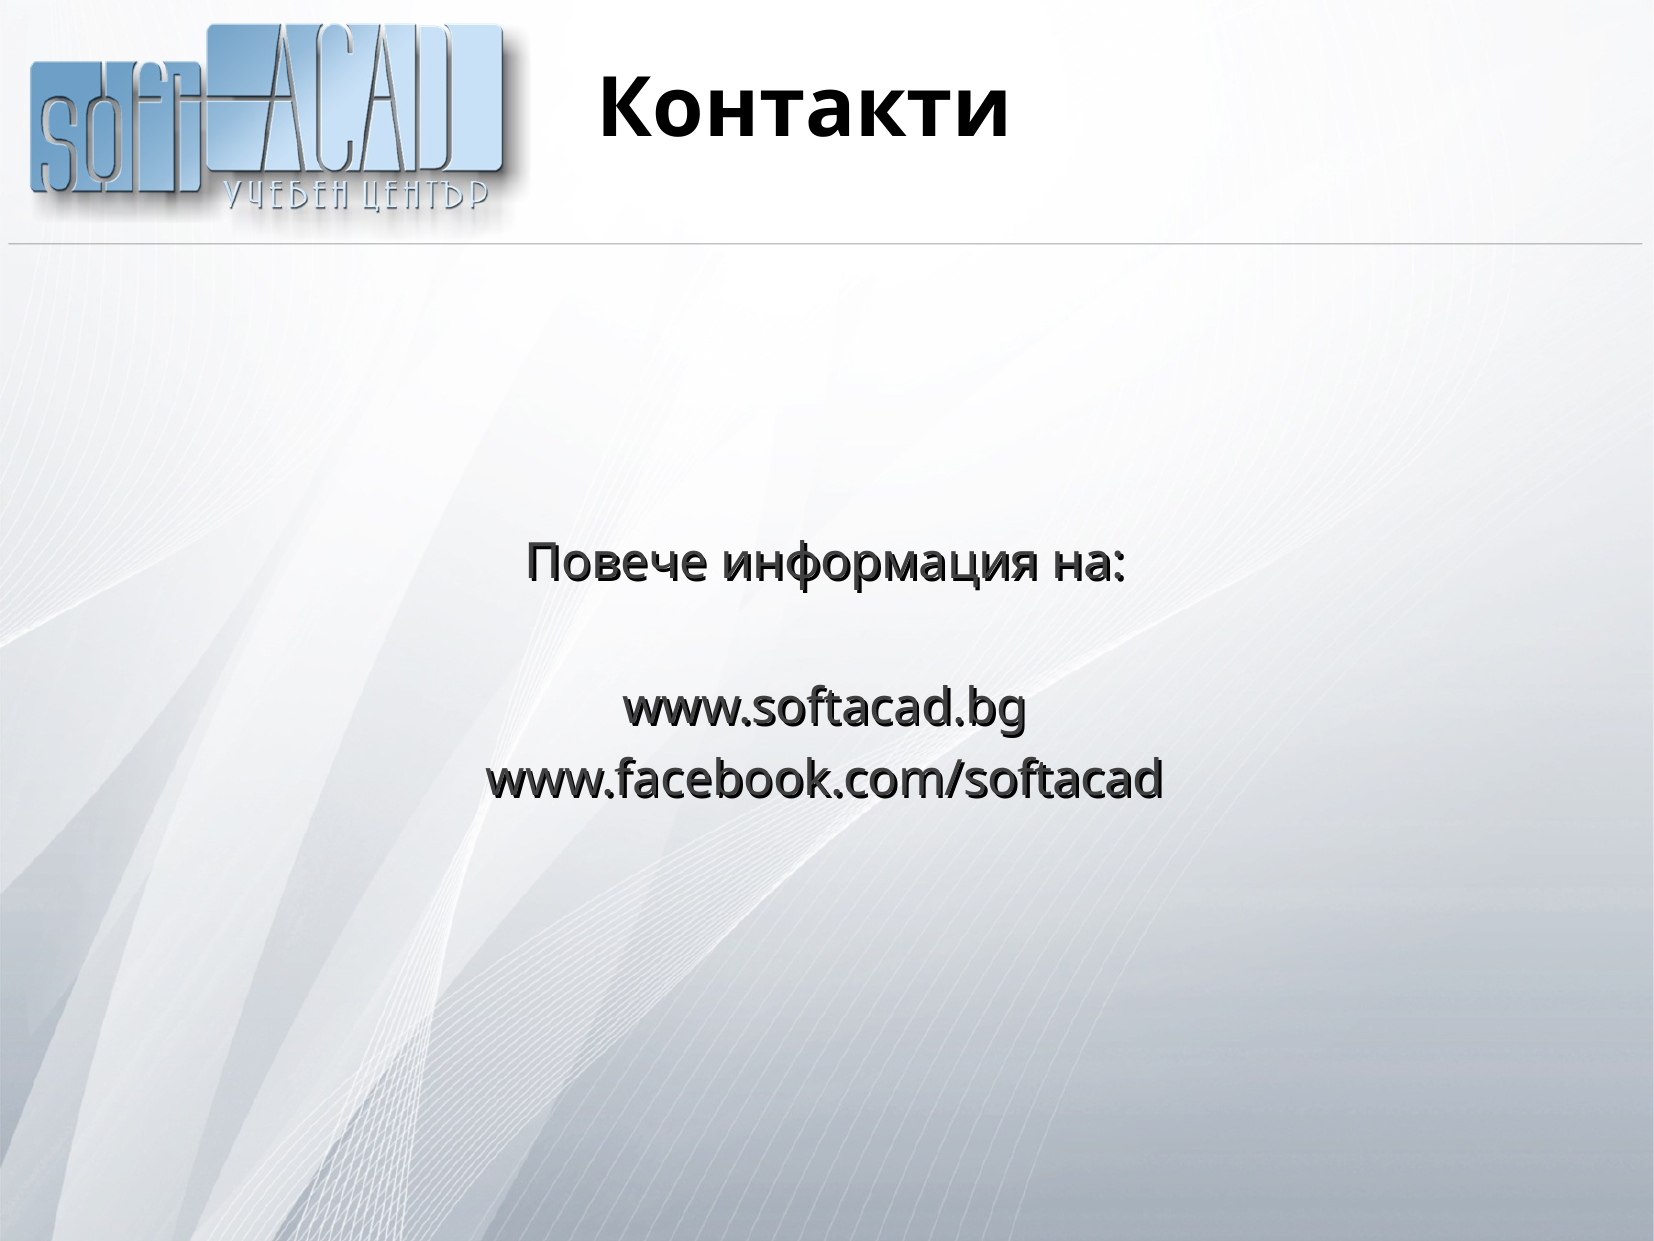

# Контакти
Повече информация на:
www.softacad.bg
www.facebook.com/softacad